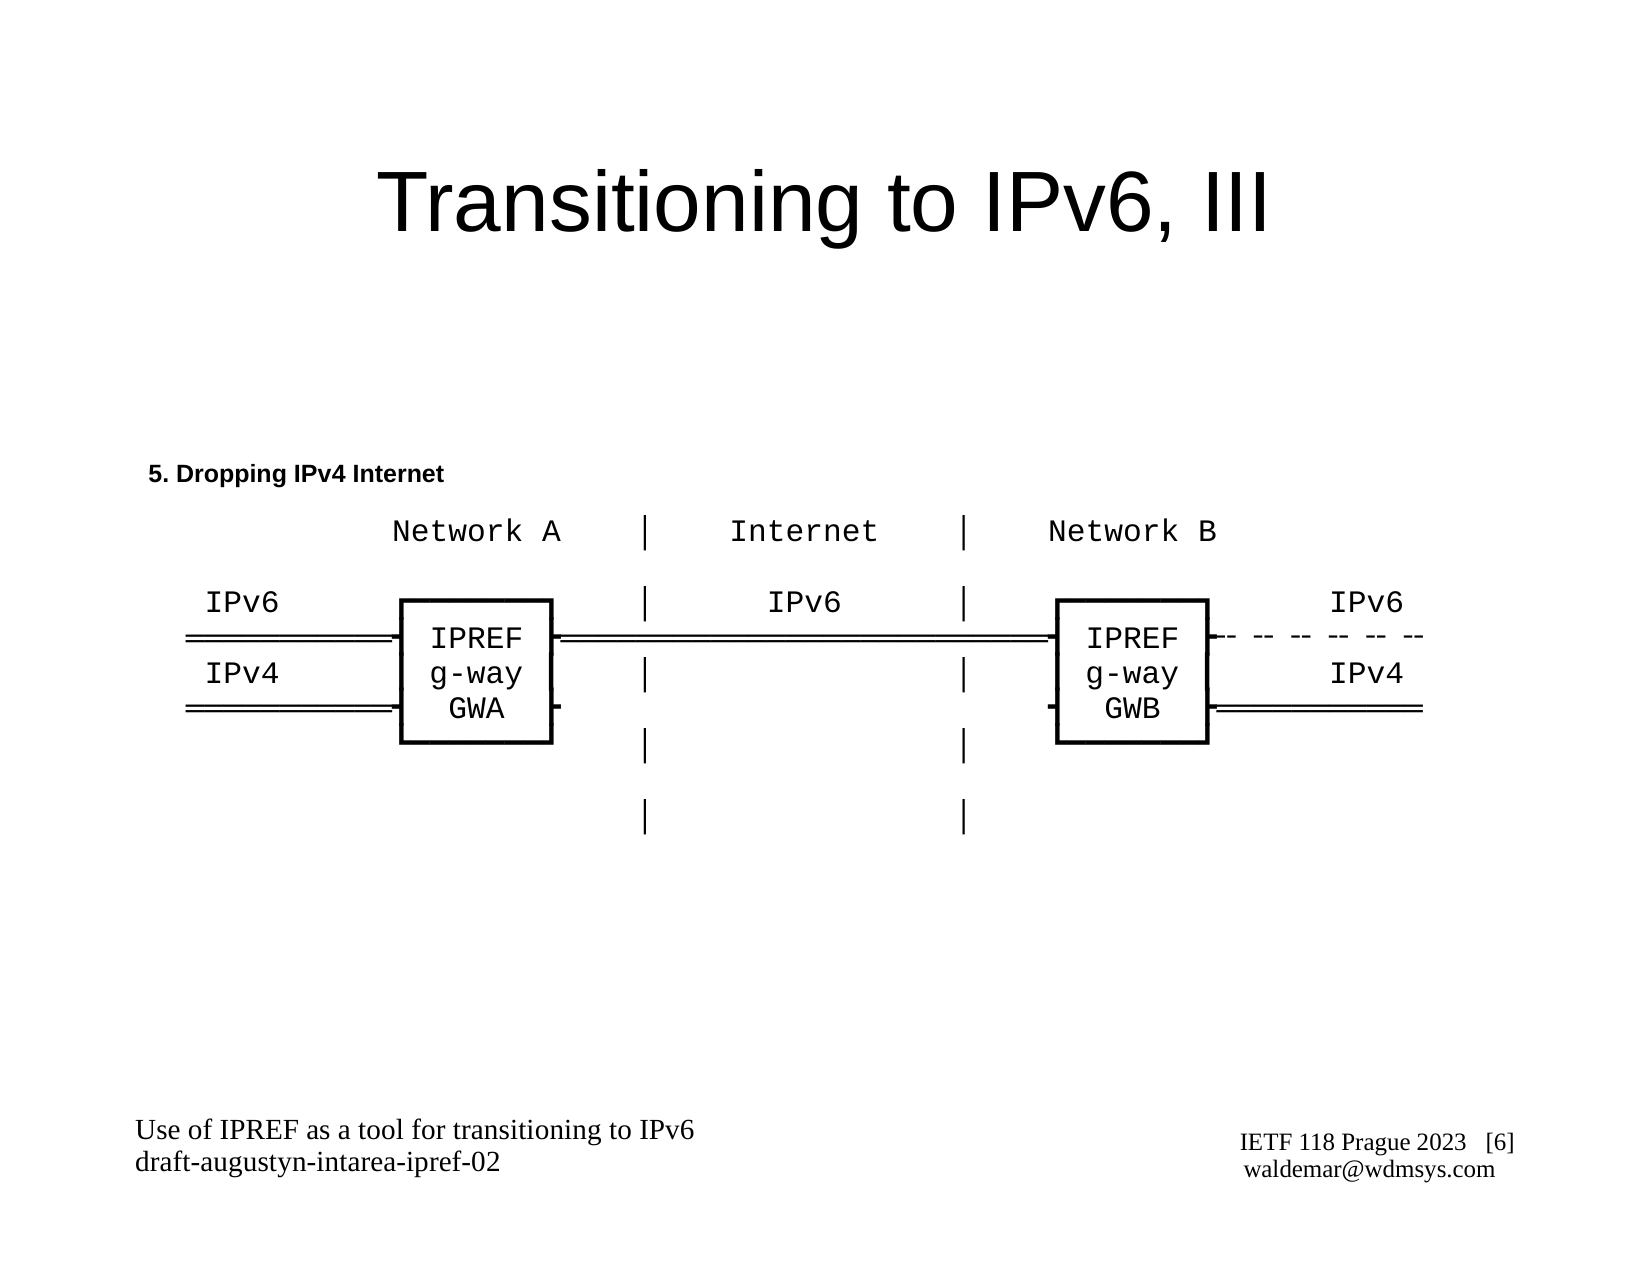

# Transitioning to IPv6, III
5. Dropping IPv4 Internet
 Network A │ Internet │ Network B
 IPv6 ┏━━━━━━━┓ │ IPv6 │ ┏━━━━━━━┓ IPv6
 ═══════════┫ IPREF ┣══════════════════════════┫ IPREF ┣╌ ╌ ╌ ╌ ╌ ╌
 IPv4 ┃ g-way ┃ │ │ ┃ g-way ┃ IPv4
 ═══════════┫ GWA ┣ ┫ GWB ┣═══════════
 ┗━━━━━━━┛ │ │ ┗━━━━━━━┛
 │ │
6